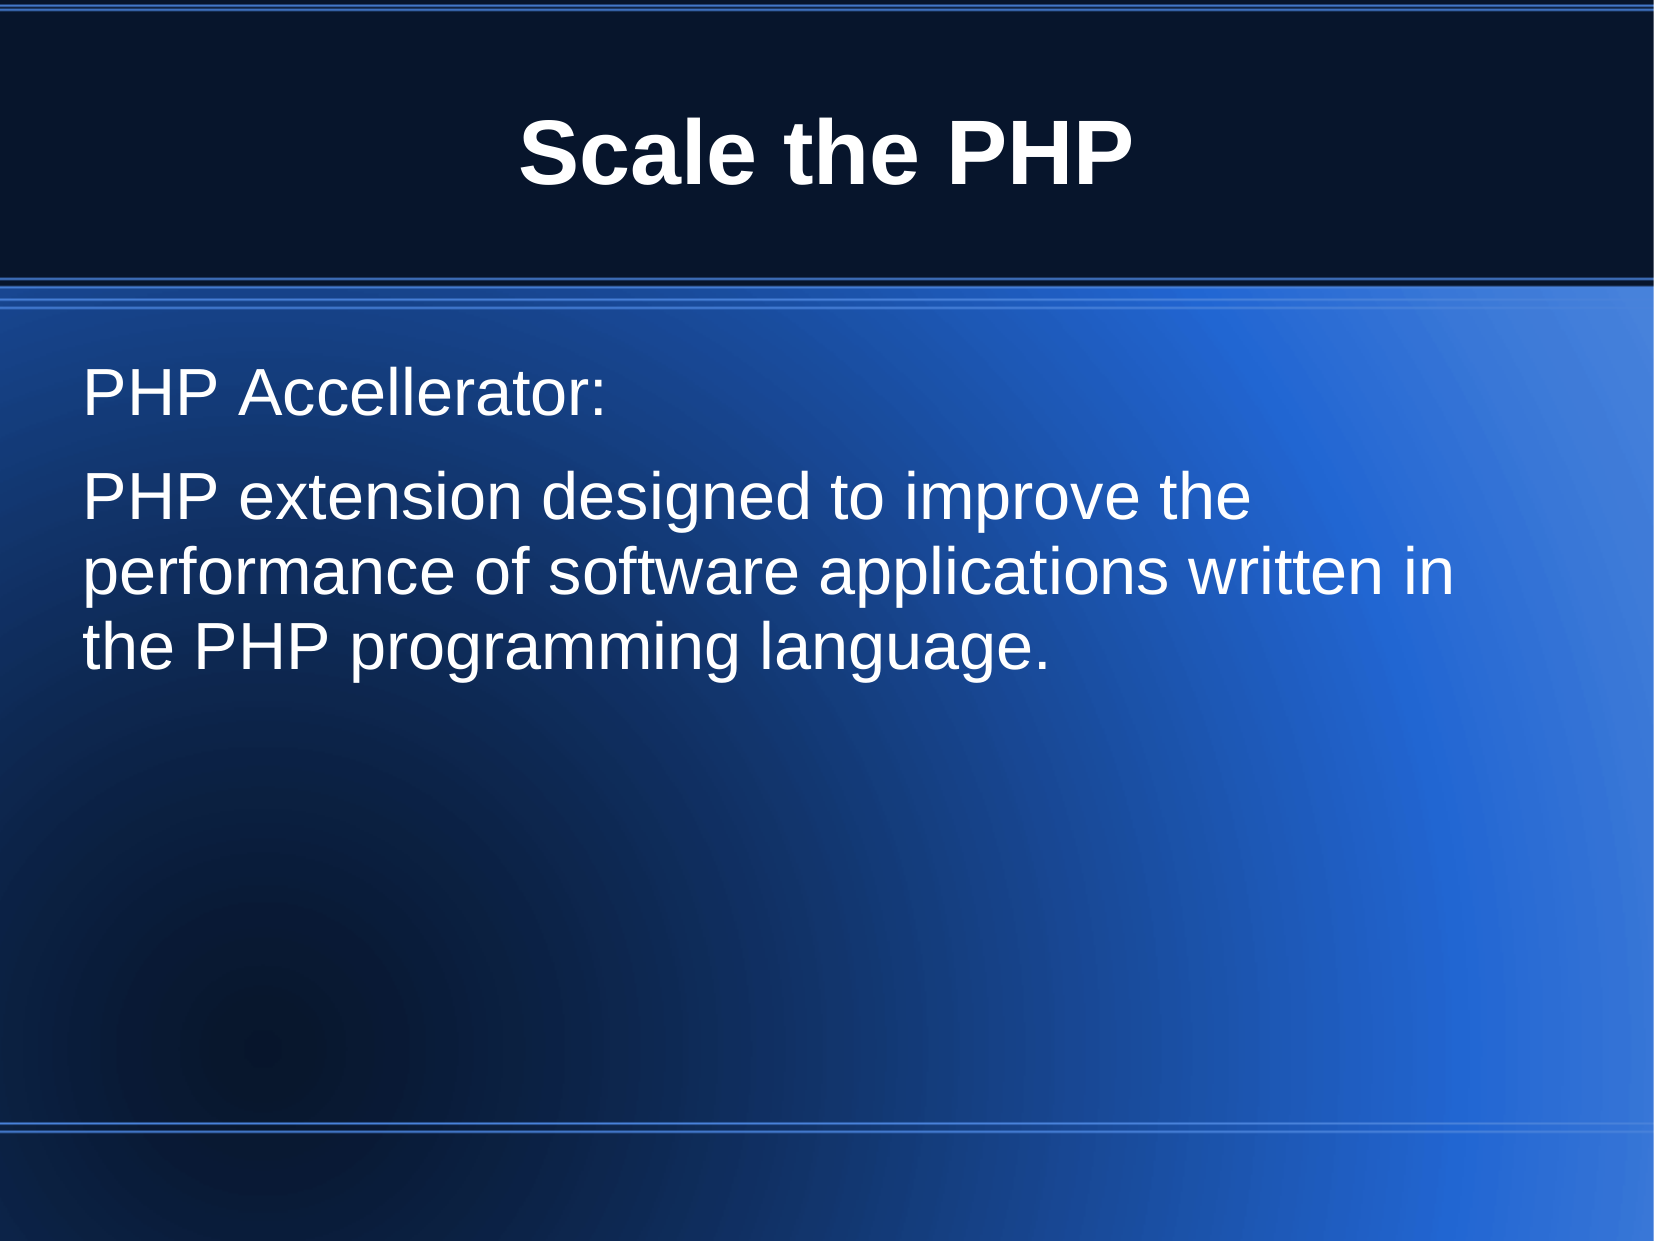

# Scale the PHP
PHP Accellerator:
PHP extension designed to improve the performance of software applications written in the PHP programming language.